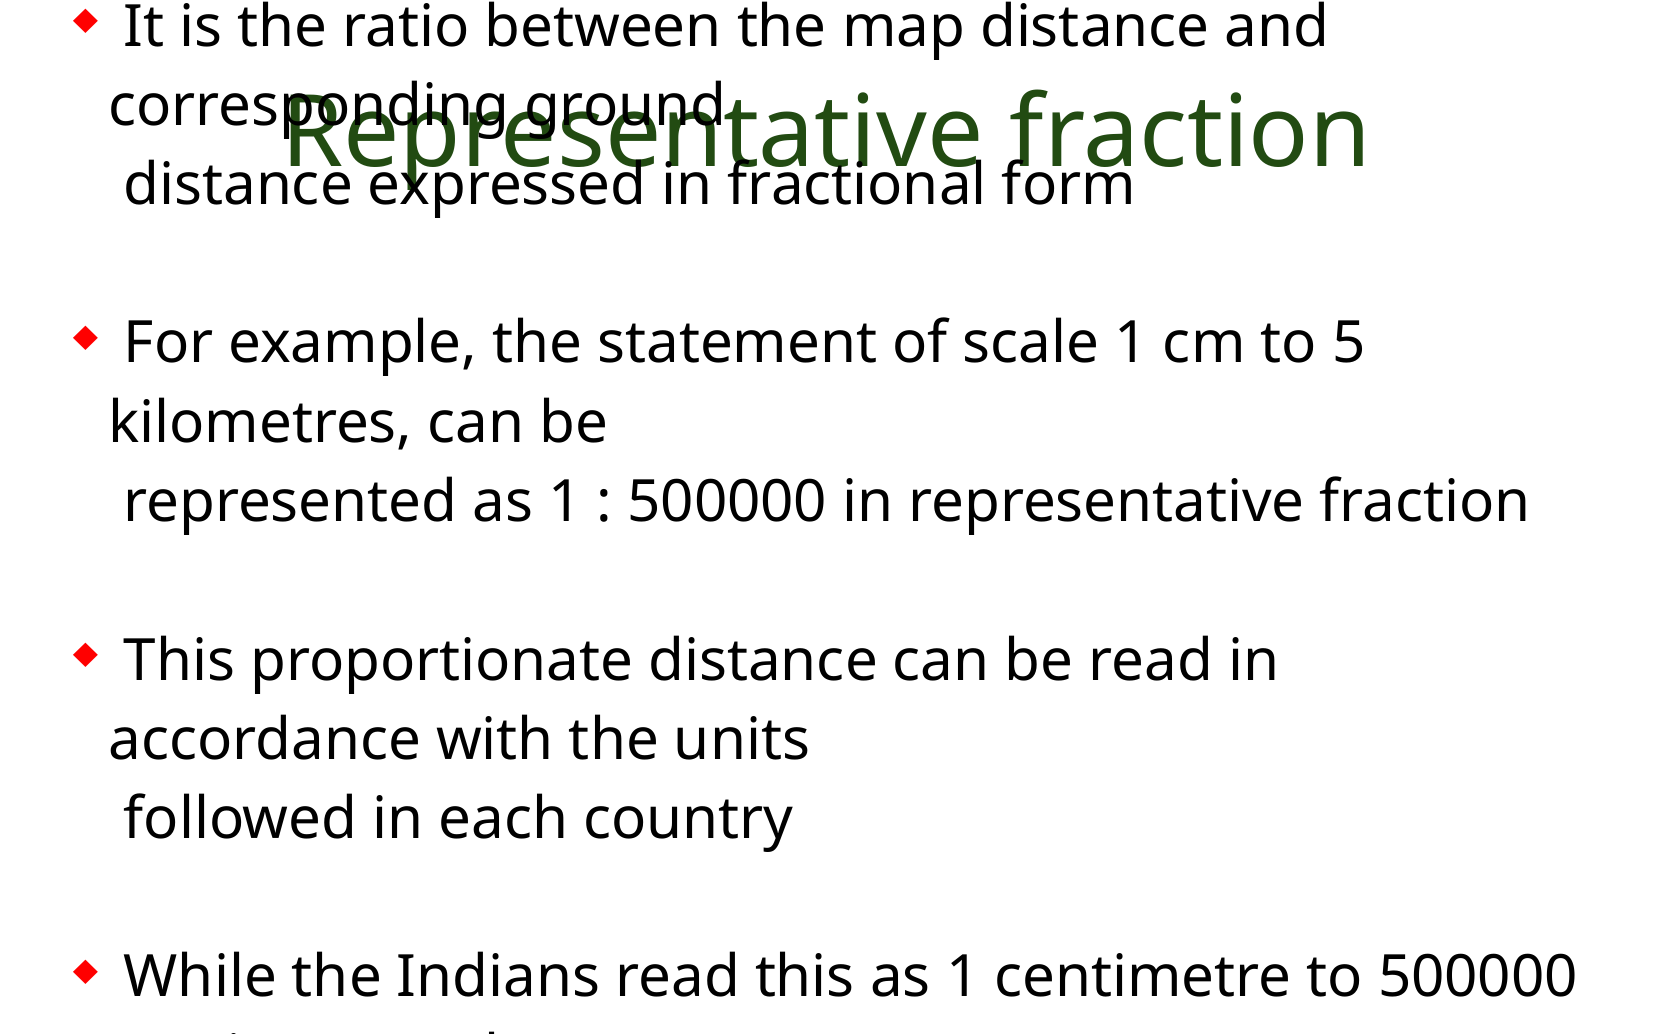

It is the ratio between the map distance and corresponding ground
 distance expressed in fractional form
 For example, the statement of scale 1 cm to 5 kilometres, can be
 represented as 1 : 500000 in representative fraction
 This proportionate distance can be read in accordance with the units
 followed in each country
 While the Indians read this as 1 centimetre to 500000 centimetres, the
 Europeans can read this as 1 inch to 500000 inches
# Representative fraction